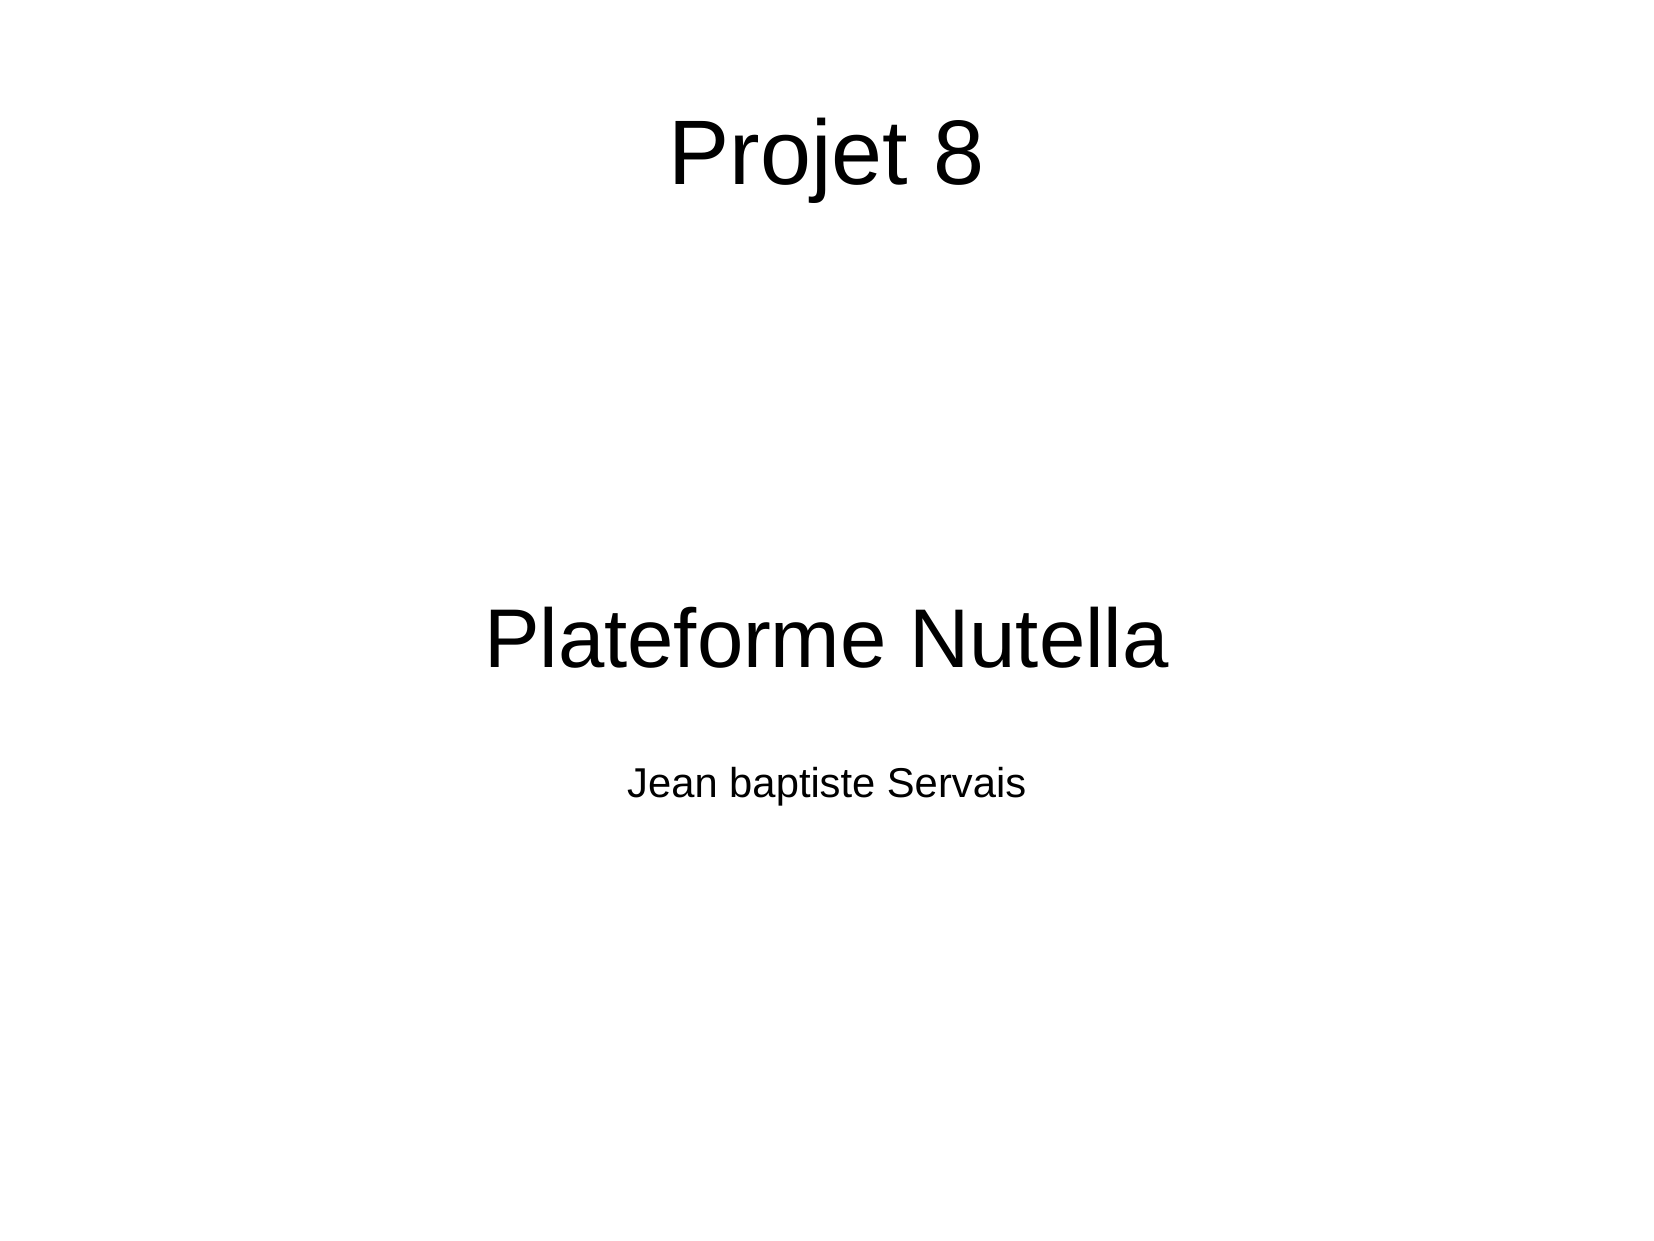

# Projet 8
Plateforme Nutella
Jean baptiste Servais